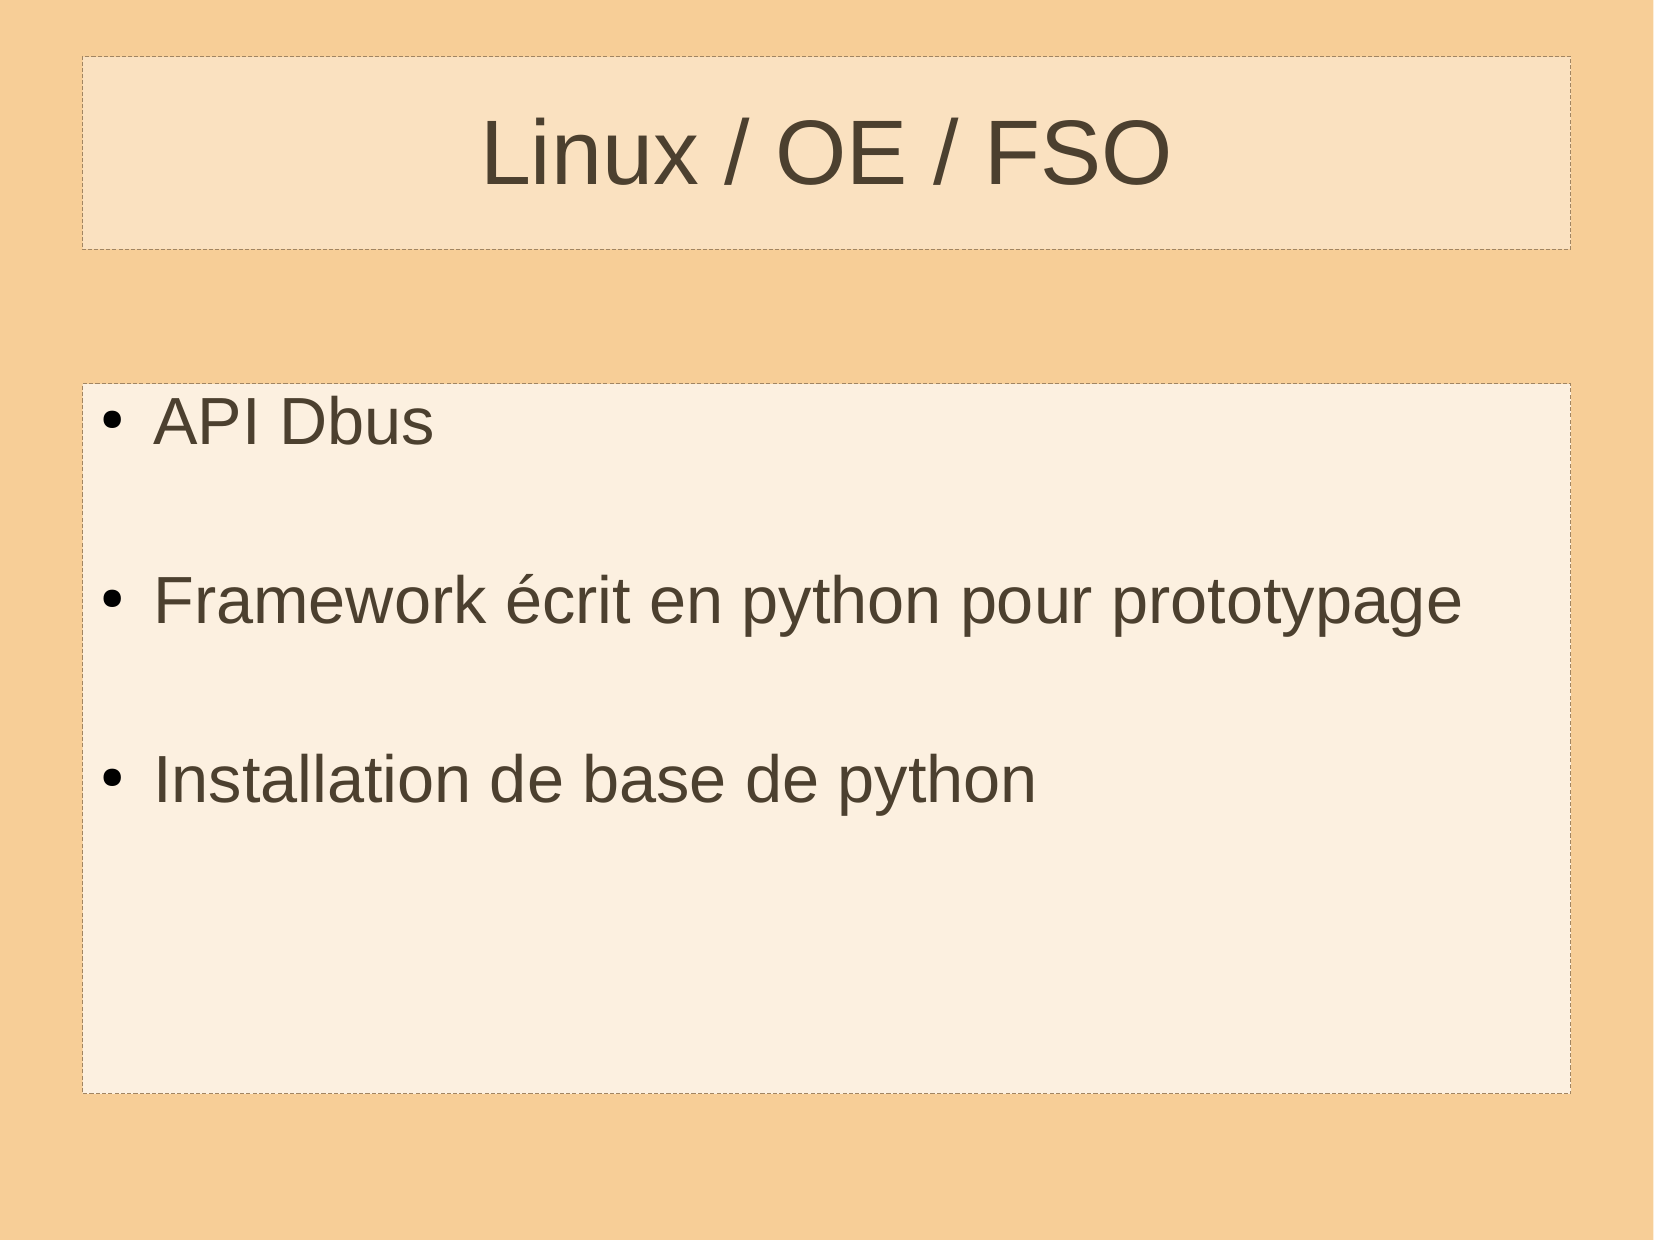

# Linux / OE / FSO
API Dbus
Framework écrit en python pour prototypage
Installation de base de python